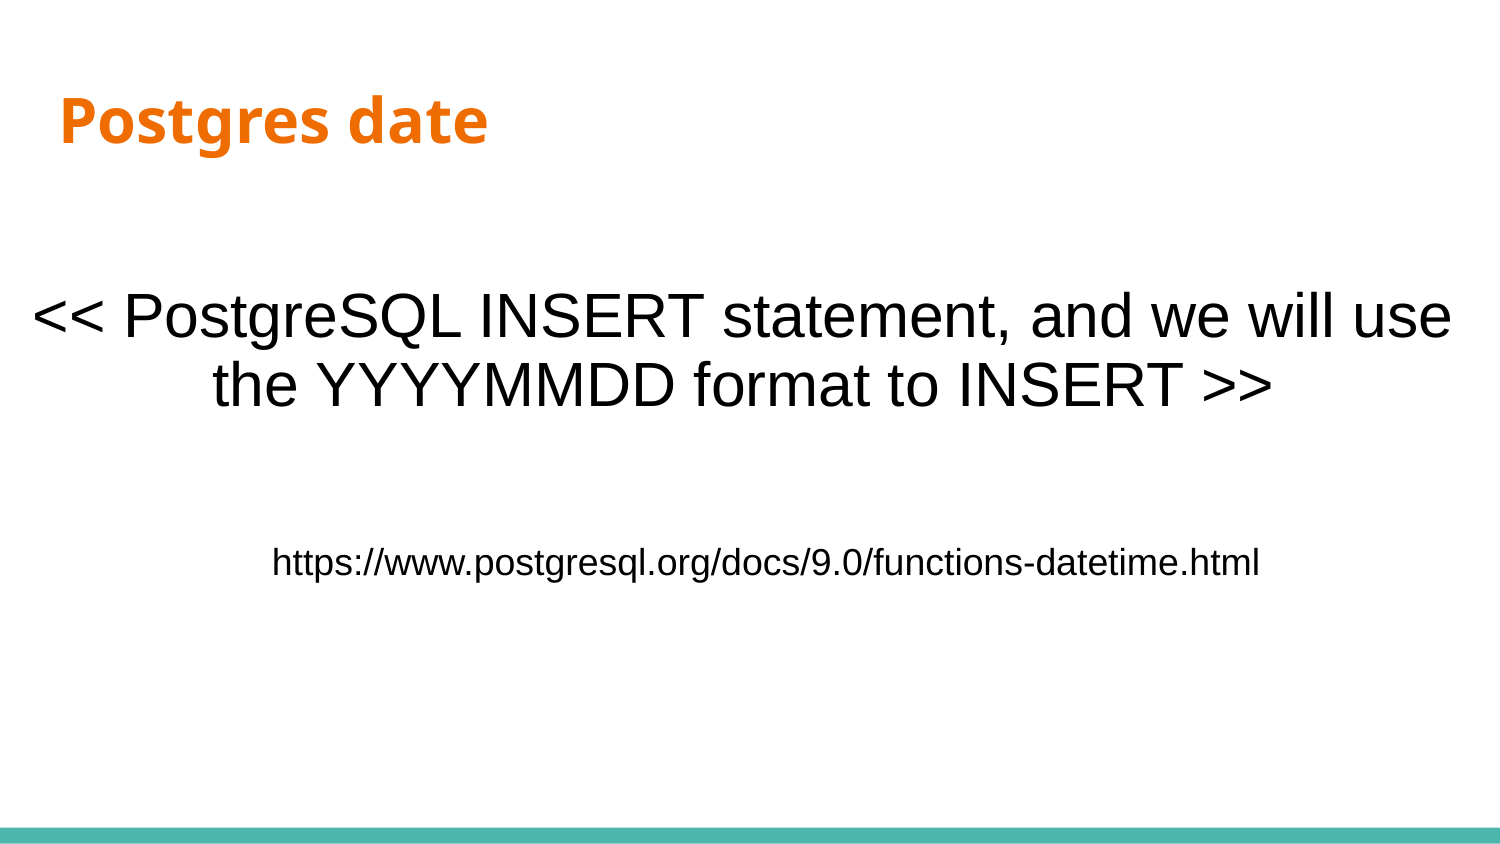

# Postgres date
<< PostgreSQL INSERT statement, and we will use the YYYYMMDD format to INSERT >>
https://www.postgresql.org/docs/9.0/functions-datetime.html